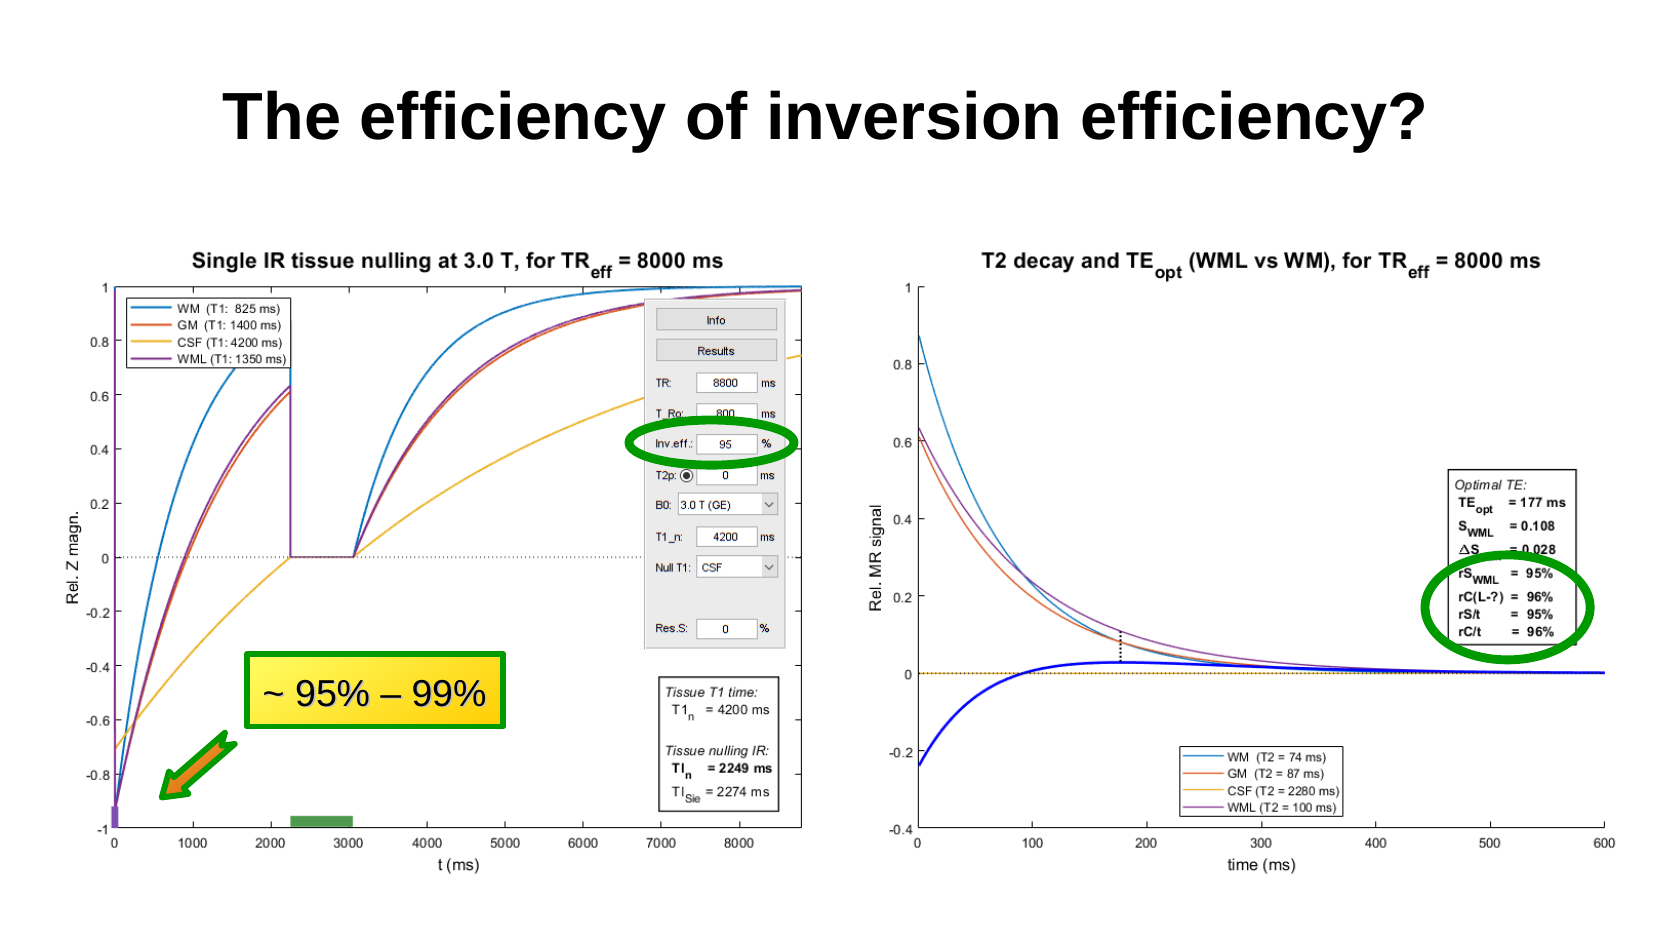

# The efficiency of inversion efficiency?
~ 95% – 99%